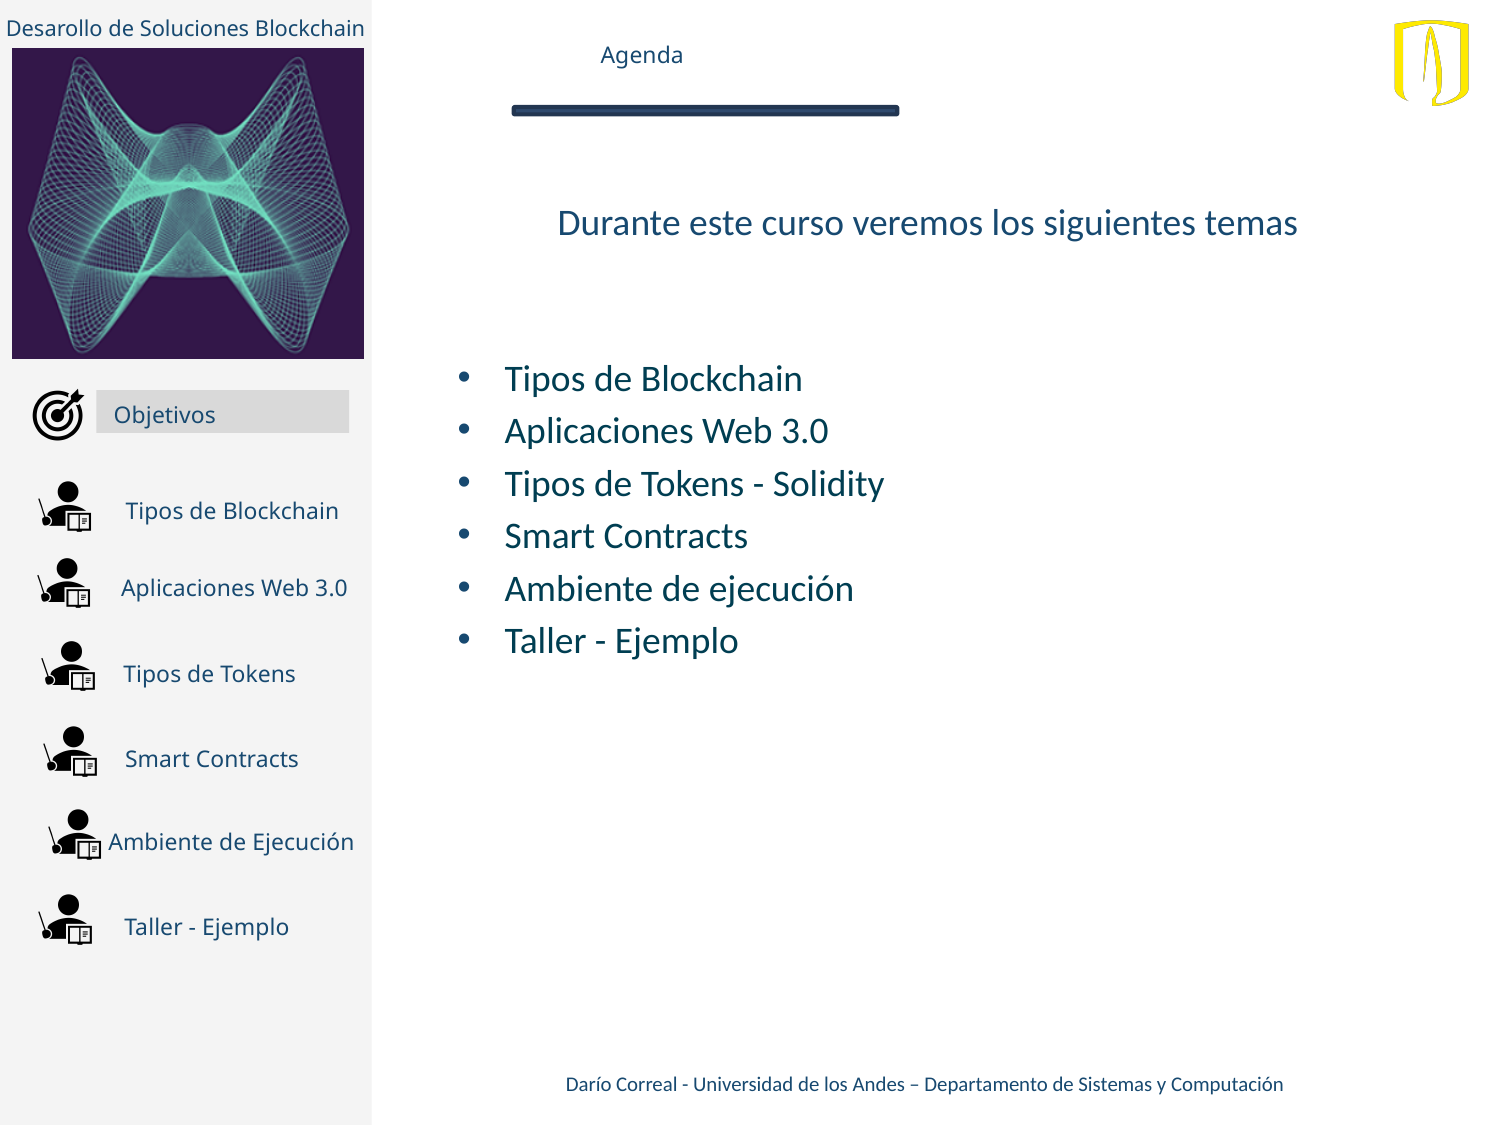

Agenda
Durante este curso veremos los siguientes temas
Tipos de Blockchain
Aplicaciones Web 3.0
Tipos de Tokens - Solidity
Smart Contracts
Ambiente de ejecución
Taller - Ejemplo
Objetivos
Tipos de Blockchain
Aplicaciones Web 3.0
Tipos de Tokens
Smart Contracts
 Ambiente de Ejecución
Taller - Ejemplo
Darío Correal - Universidad de los Andes – Departamento de Sistemas y Computación